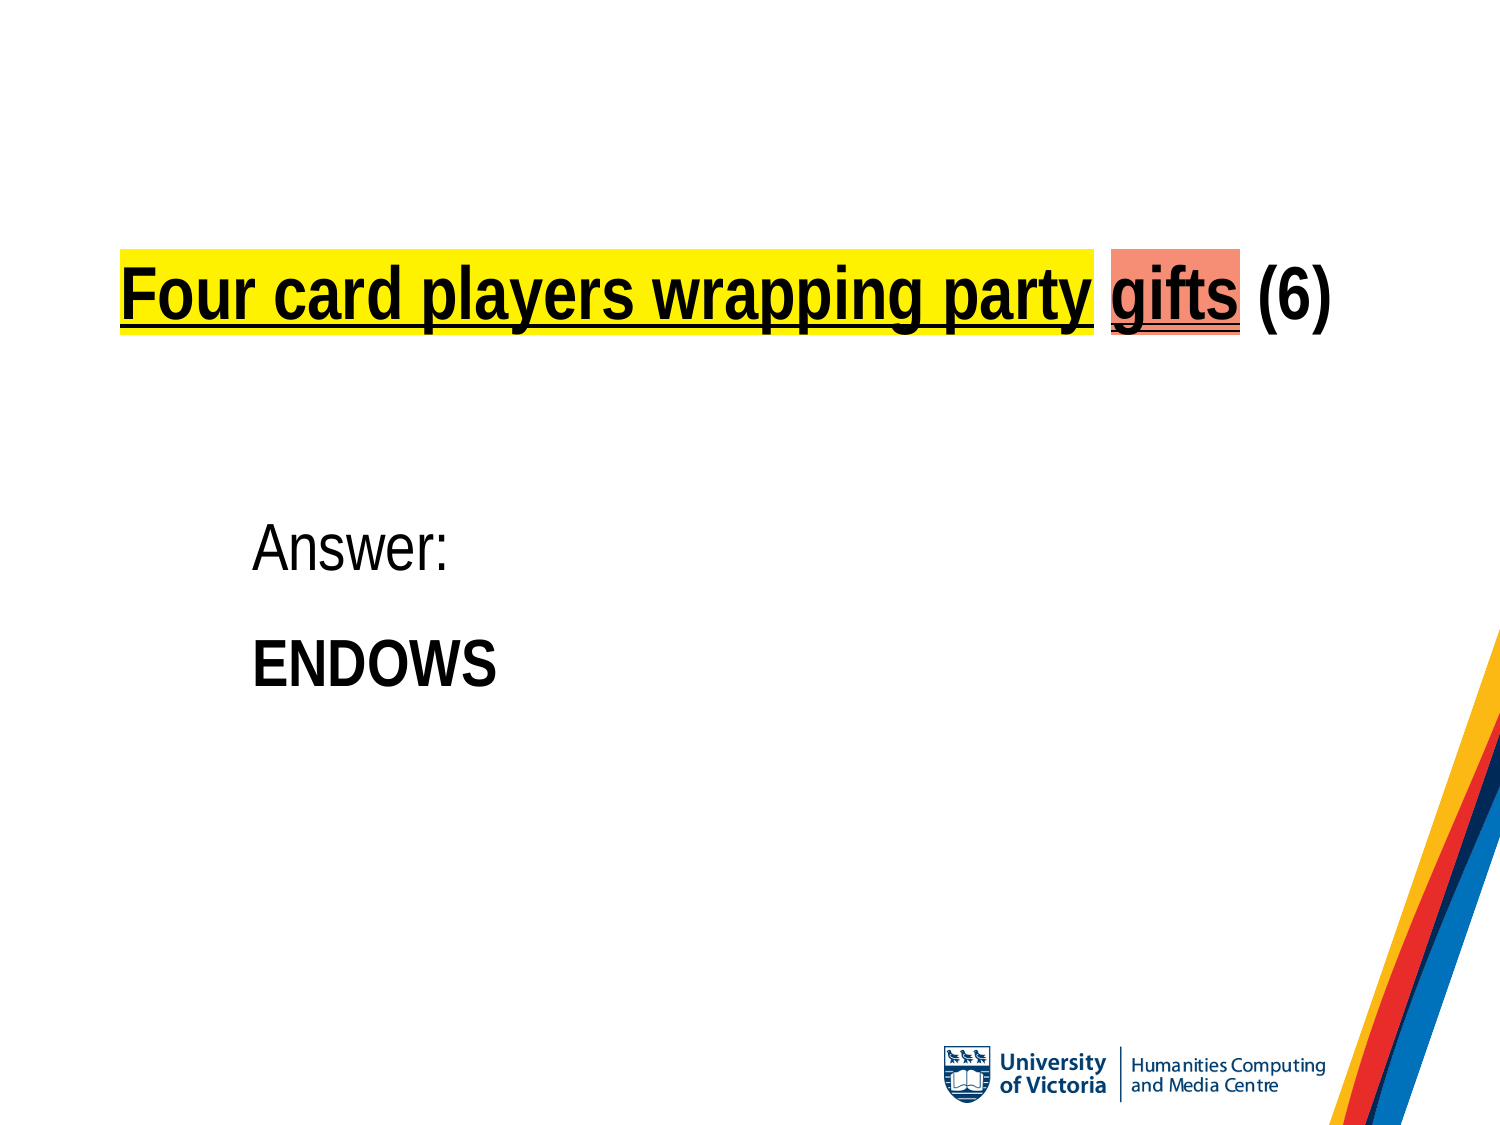

# Four card players wrapping party gifts (6)
Answer:
ENDOWS